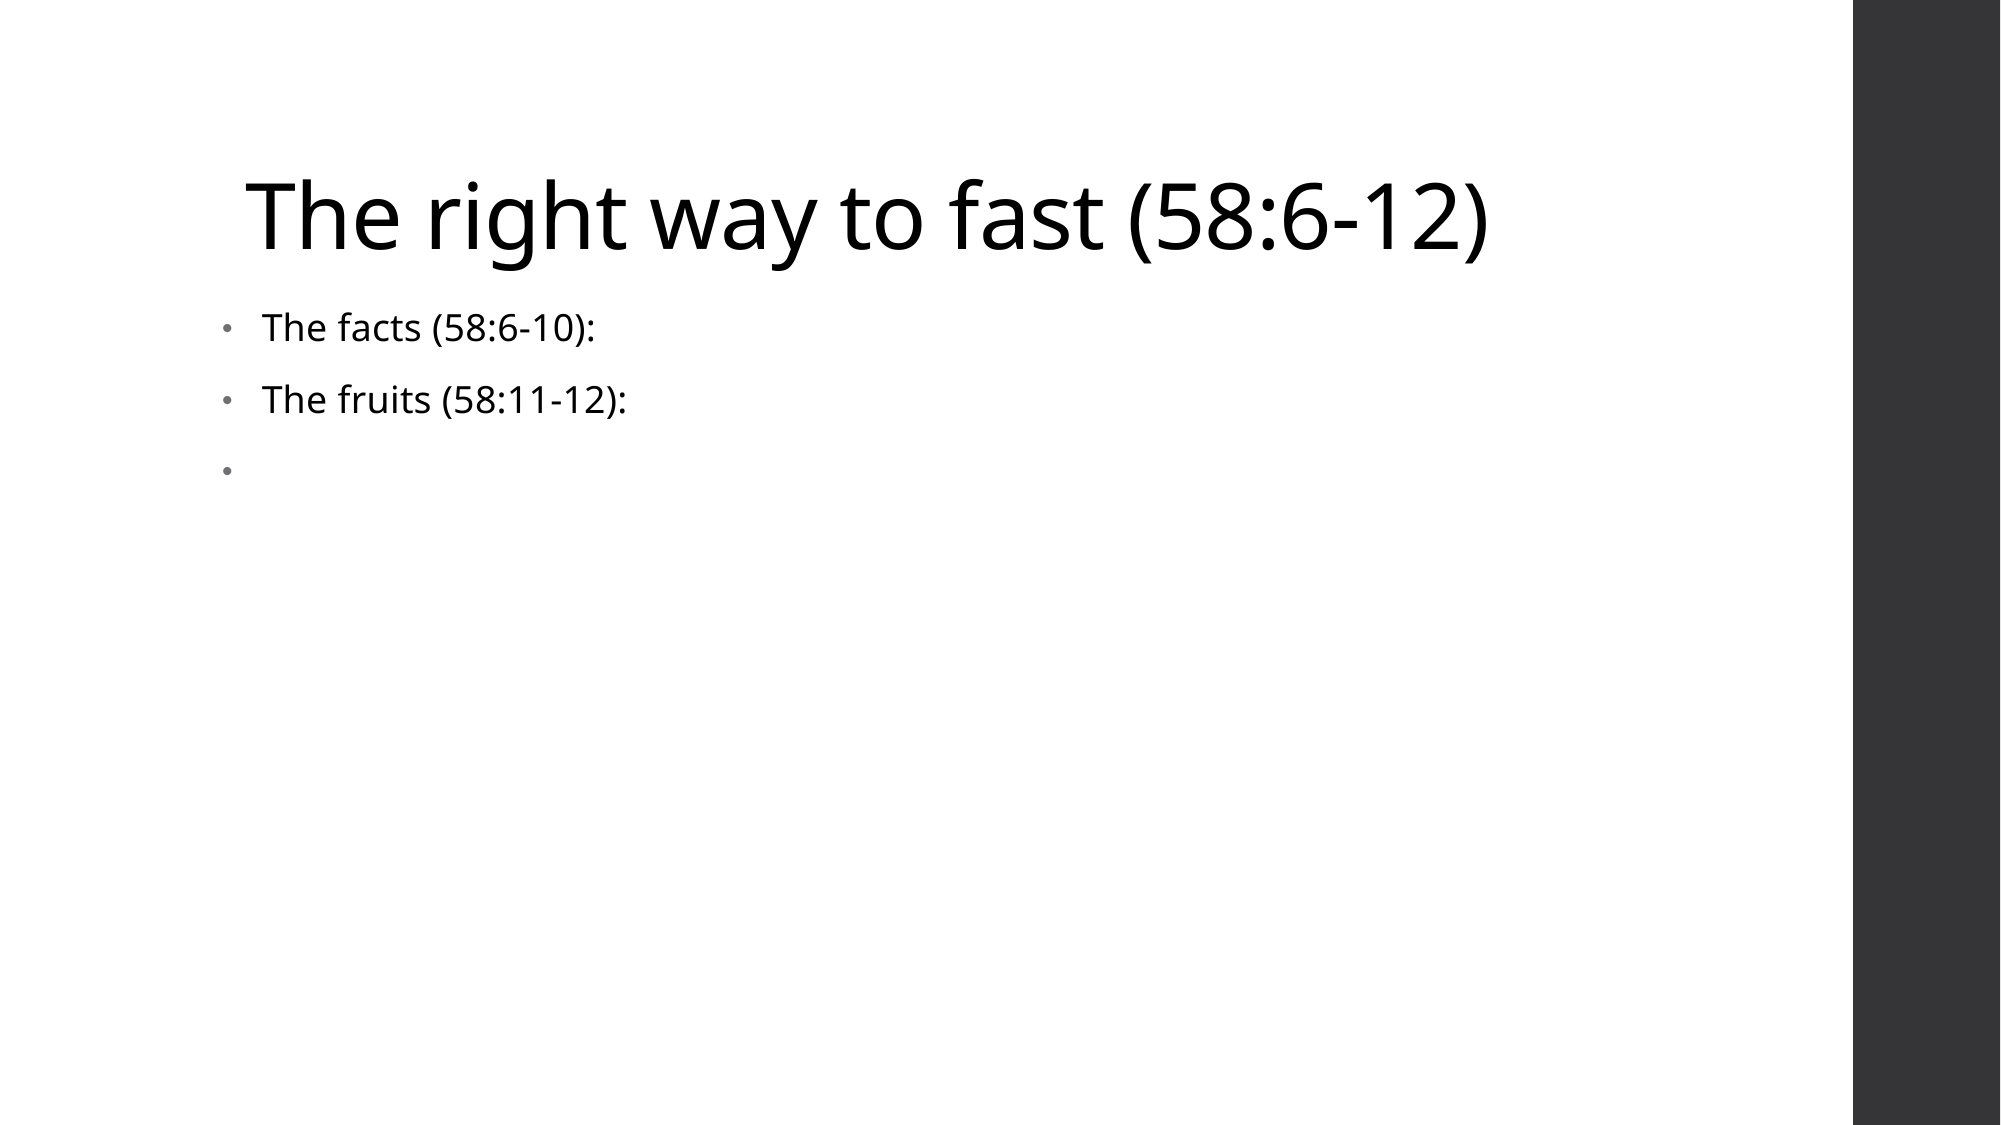

# The right way to fast (58:6-12)
 The facts (58:6-10):
 The fruits (58:11-12):